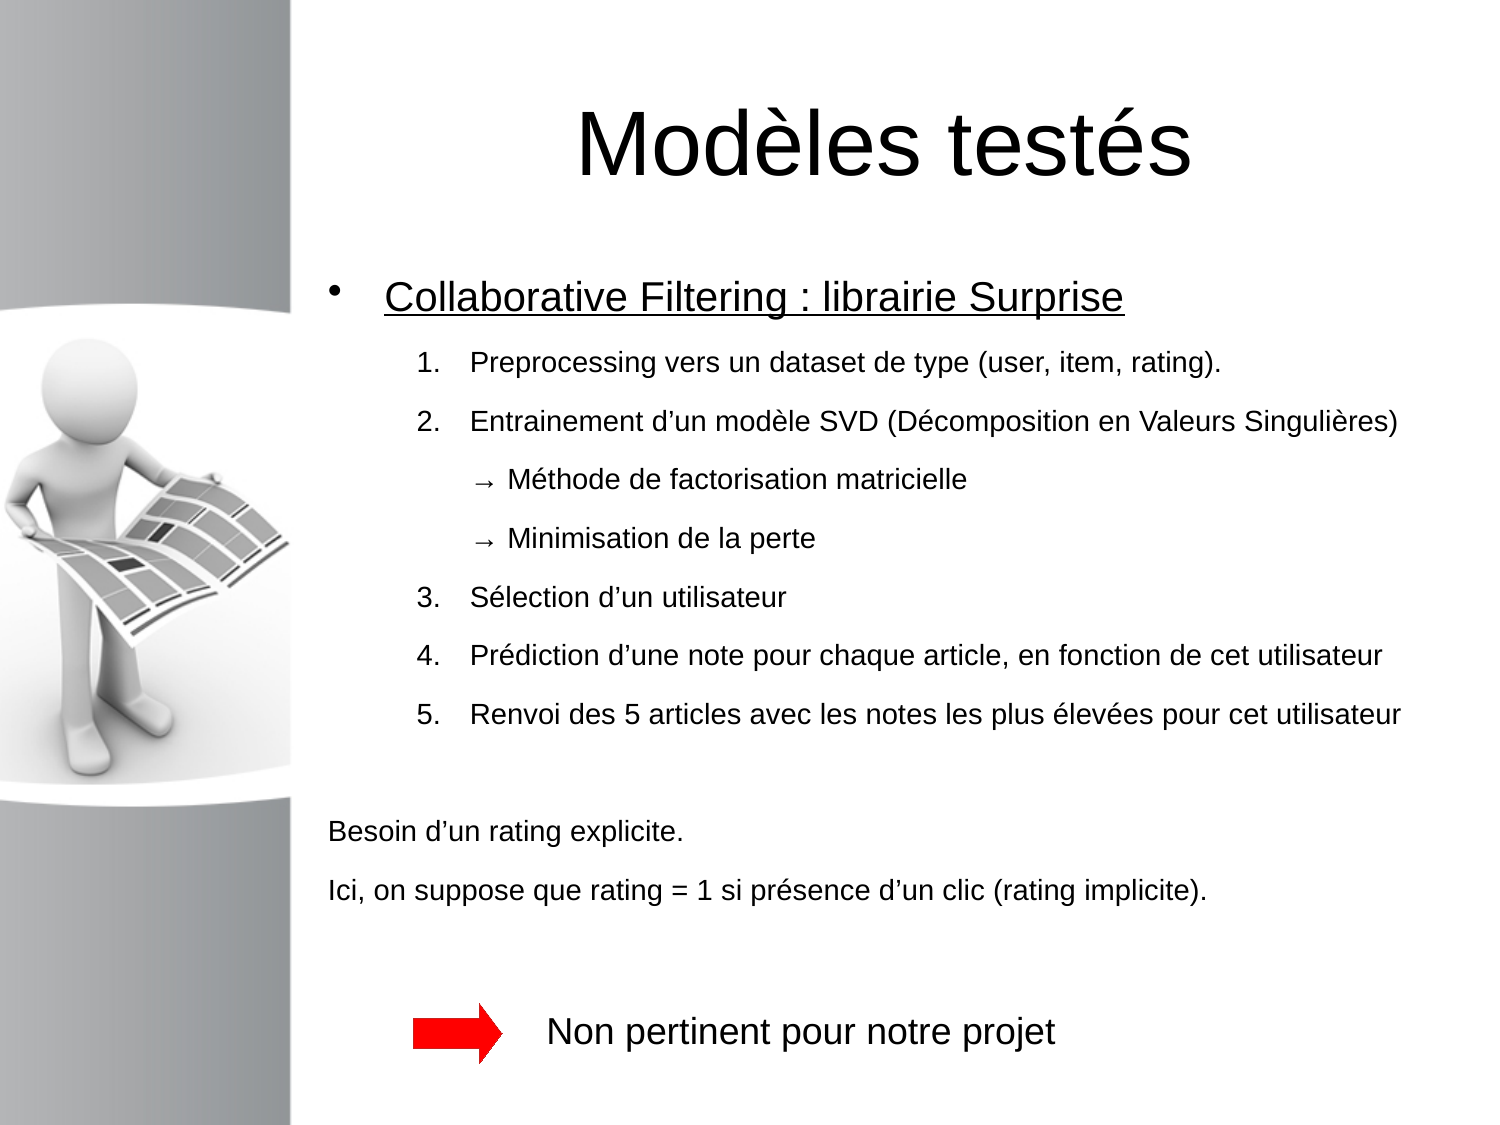

# Modèles testés
Collaborative Filtering : librairie Surprise
Preprocessing vers un dataset de type (user, item, rating).
Entrainement d’un modèle SVD (Décomposition en Valeurs Singulières)
→ Méthode de factorisation matricielle
→ Minimisation de la perte
Sélection d’un utilisateur
Prédiction d’une note pour chaque article, en fonction de cet utilisateur
Renvoi des 5 articles avec les notes les plus élevées pour cet utilisateur
Besoin d’un rating explicite.
Ici, on suppose que rating = 1 si présence d’un clic (rating implicite).
Non pertinent pour notre projet